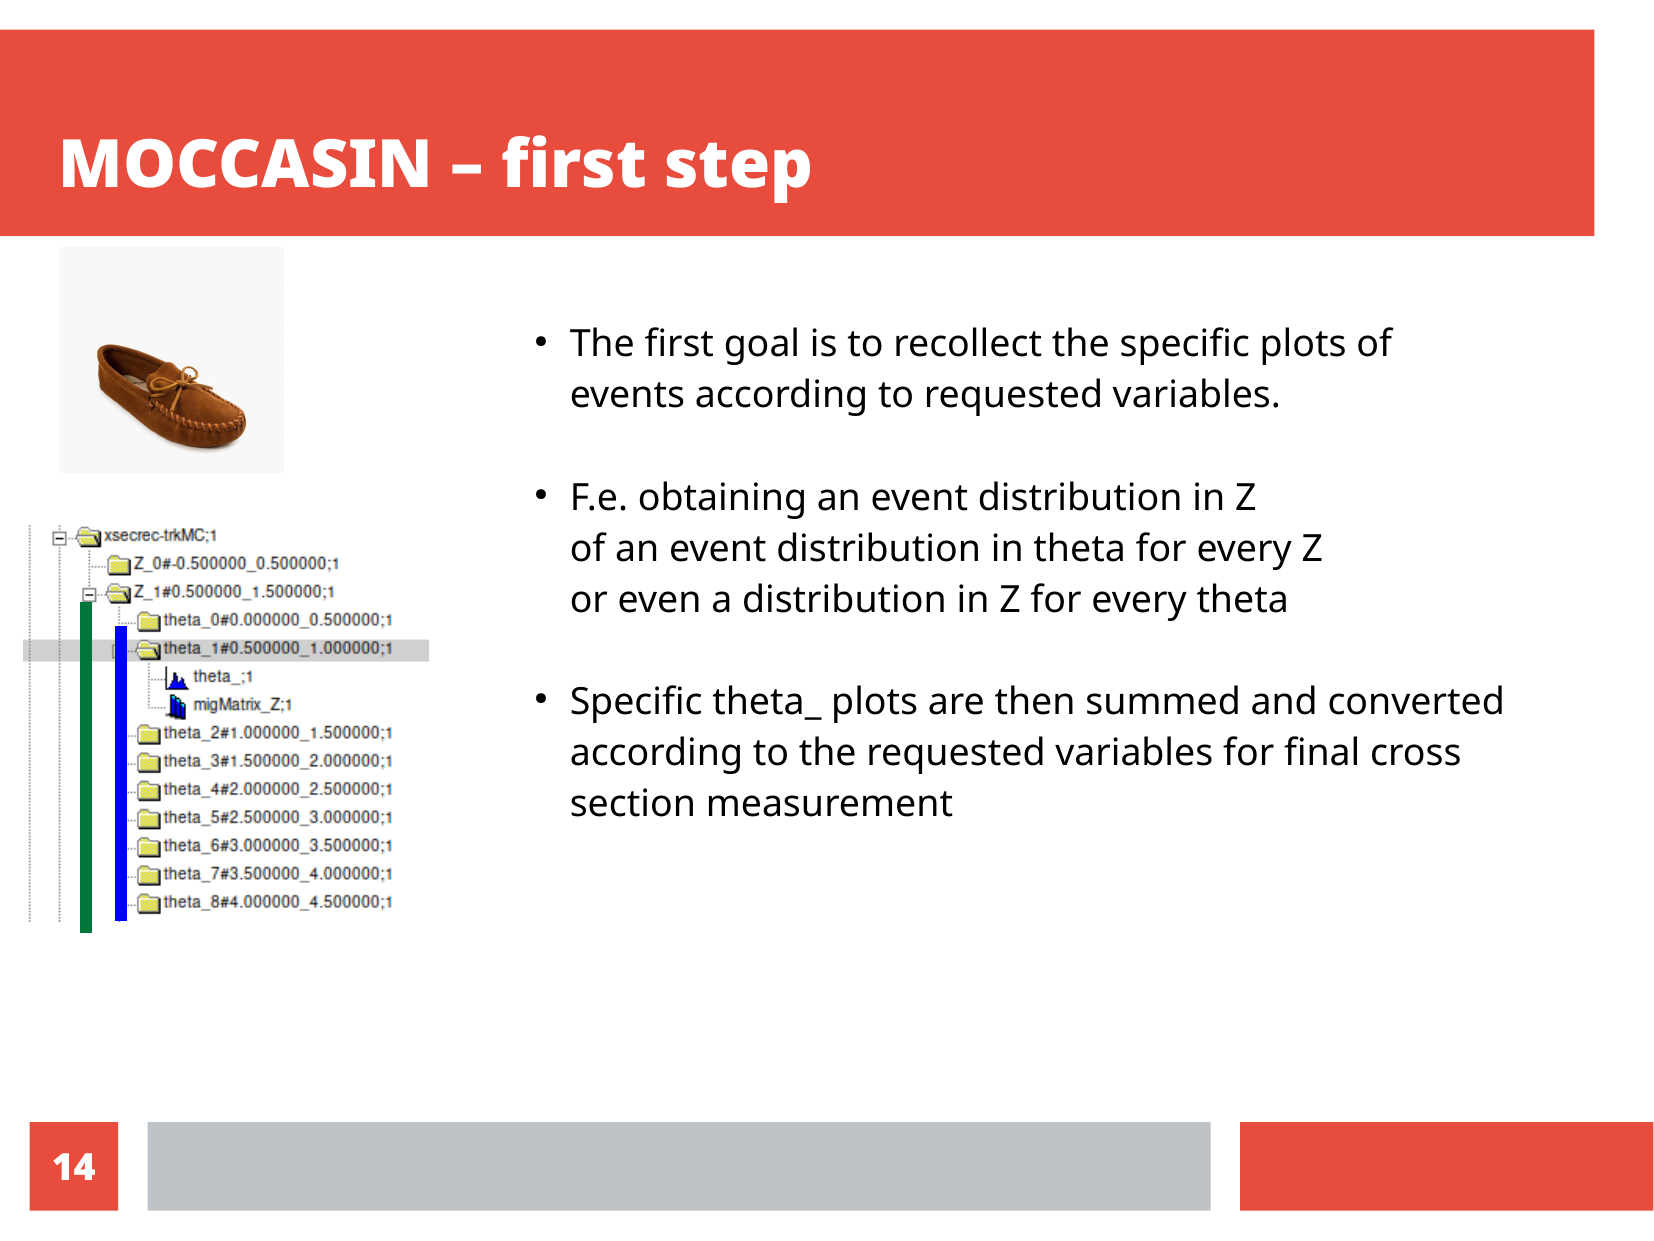

# MOCCASIN – first step
The first goal is to recollect the specific plots of events according to requested variables.
F.e. obtaining an event distribution in Z
of an event distribution in theta for every Z
or even a distribution in Z for every theta
Specific theta_ plots are then summed and converted according to the requested variables for final cross section measurement
14